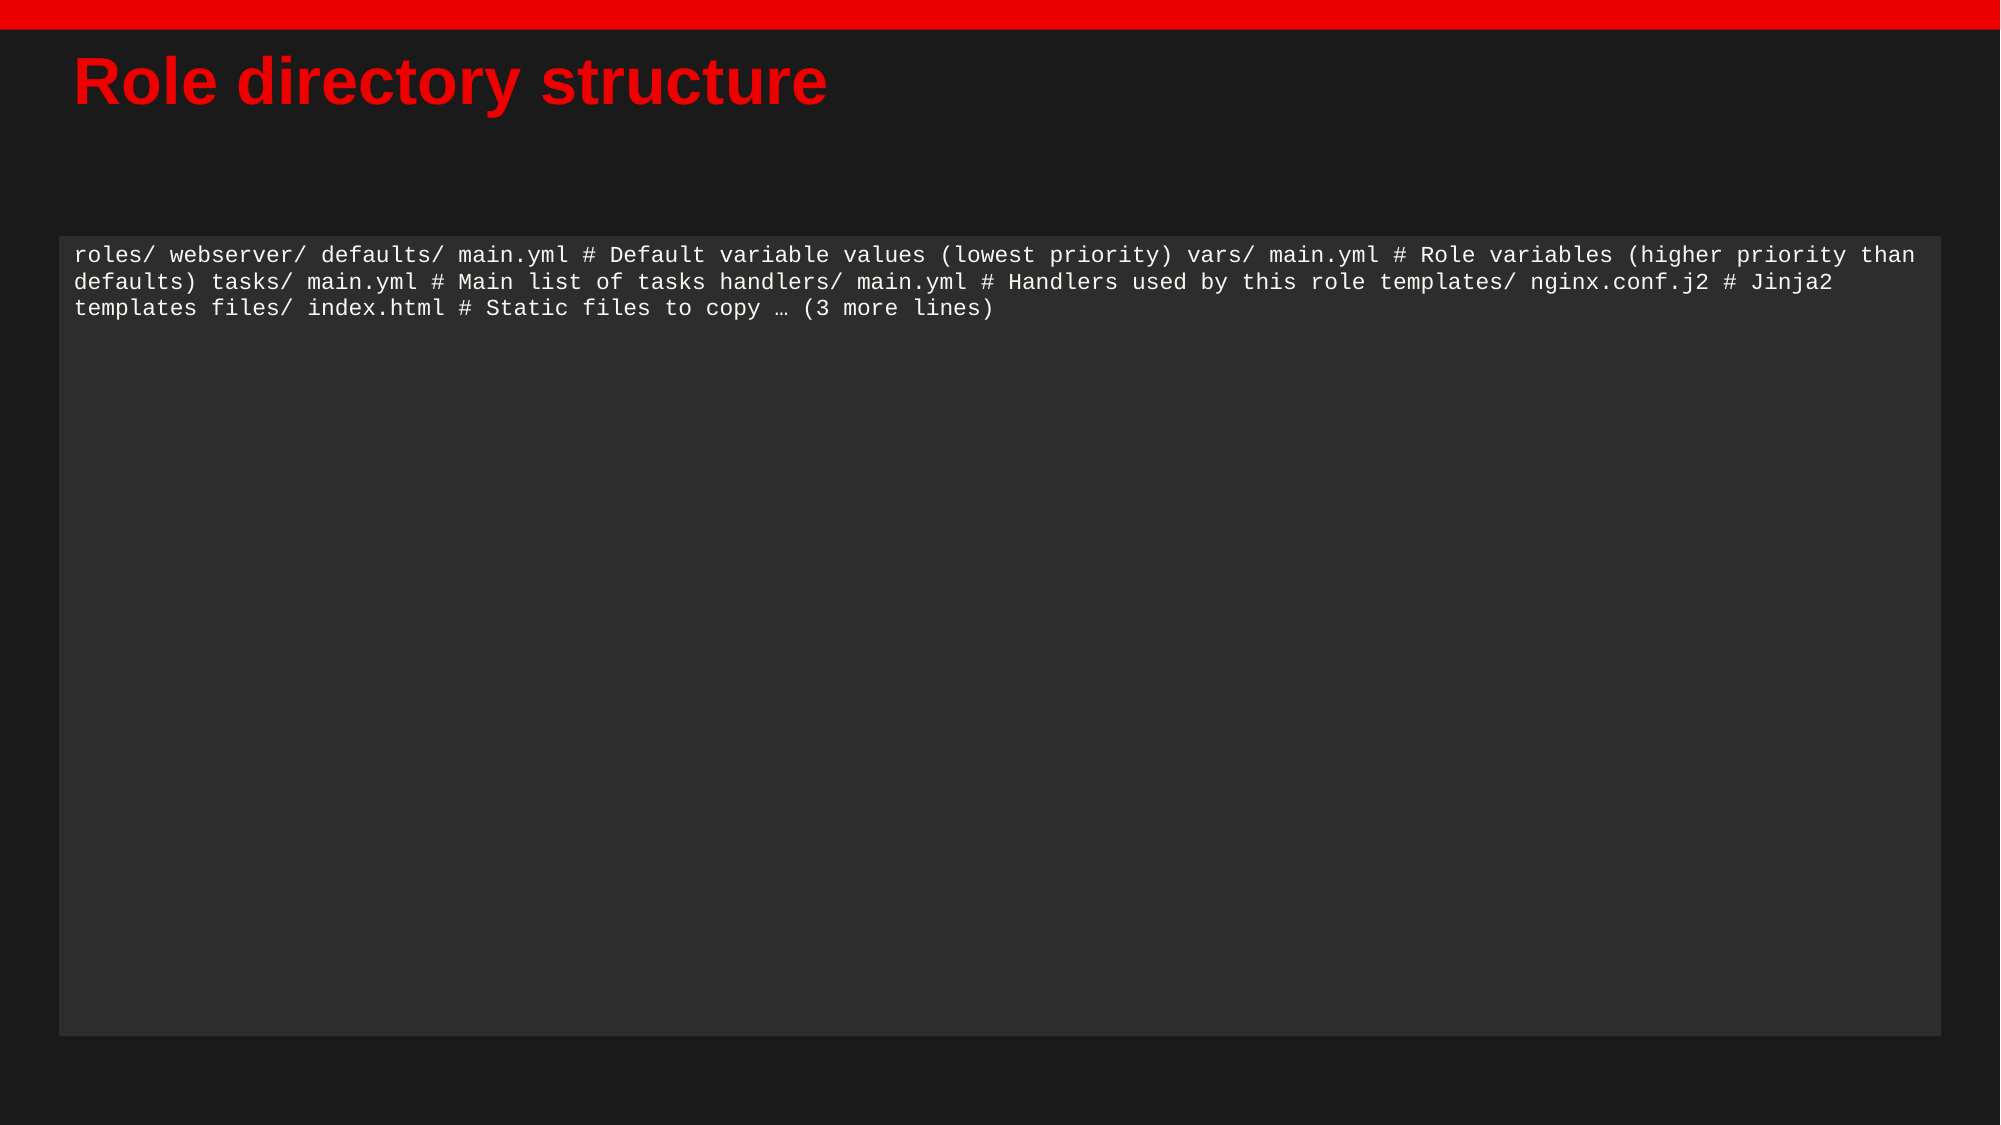

Role directory structure
roles/ webserver/ defaults/ main.yml # Default variable values (lowest priority) vars/ main.yml # Role variables (higher priority than defaults) tasks/ main.yml # Main list of tasks handlers/ main.yml # Handlers used by this role templates/ nginx.conf.j2 # Jinja2 templates files/ index.html # Static files to copy … (3 more lines)